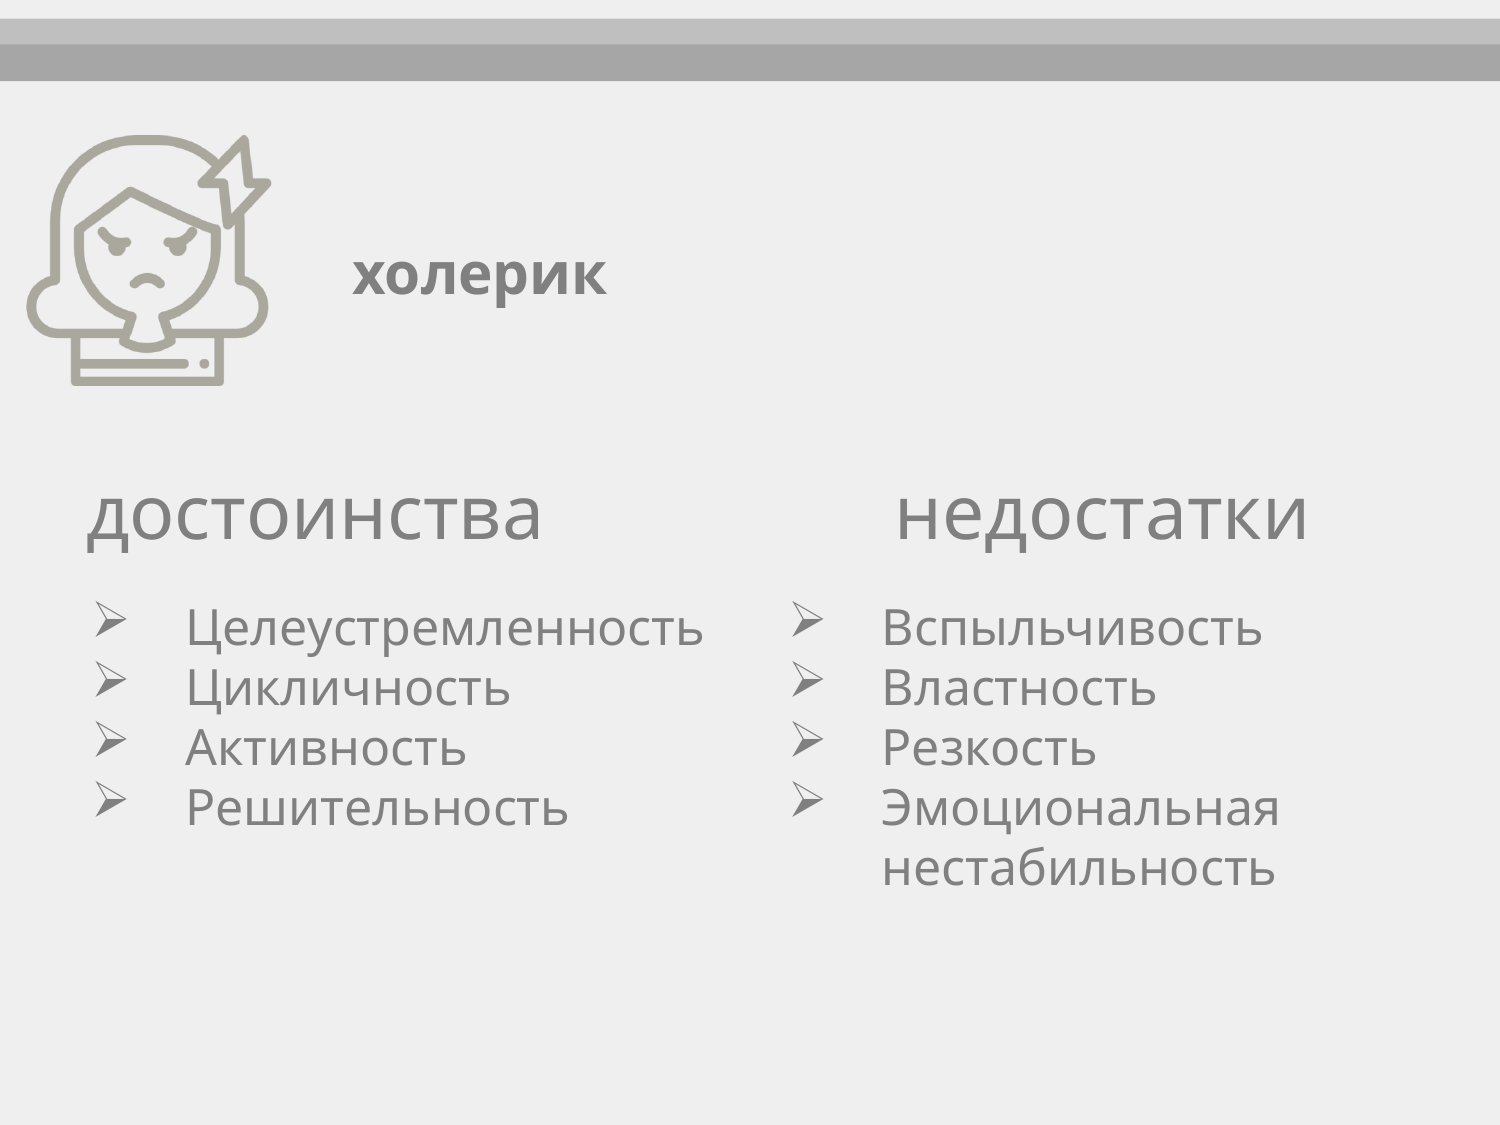

холерик
достоинства
недостатки
Целеустремленность
Цикличность
Активность
Решительность
Вспыльчивость
Властность
Резкость
Эмоциональная нестабильность